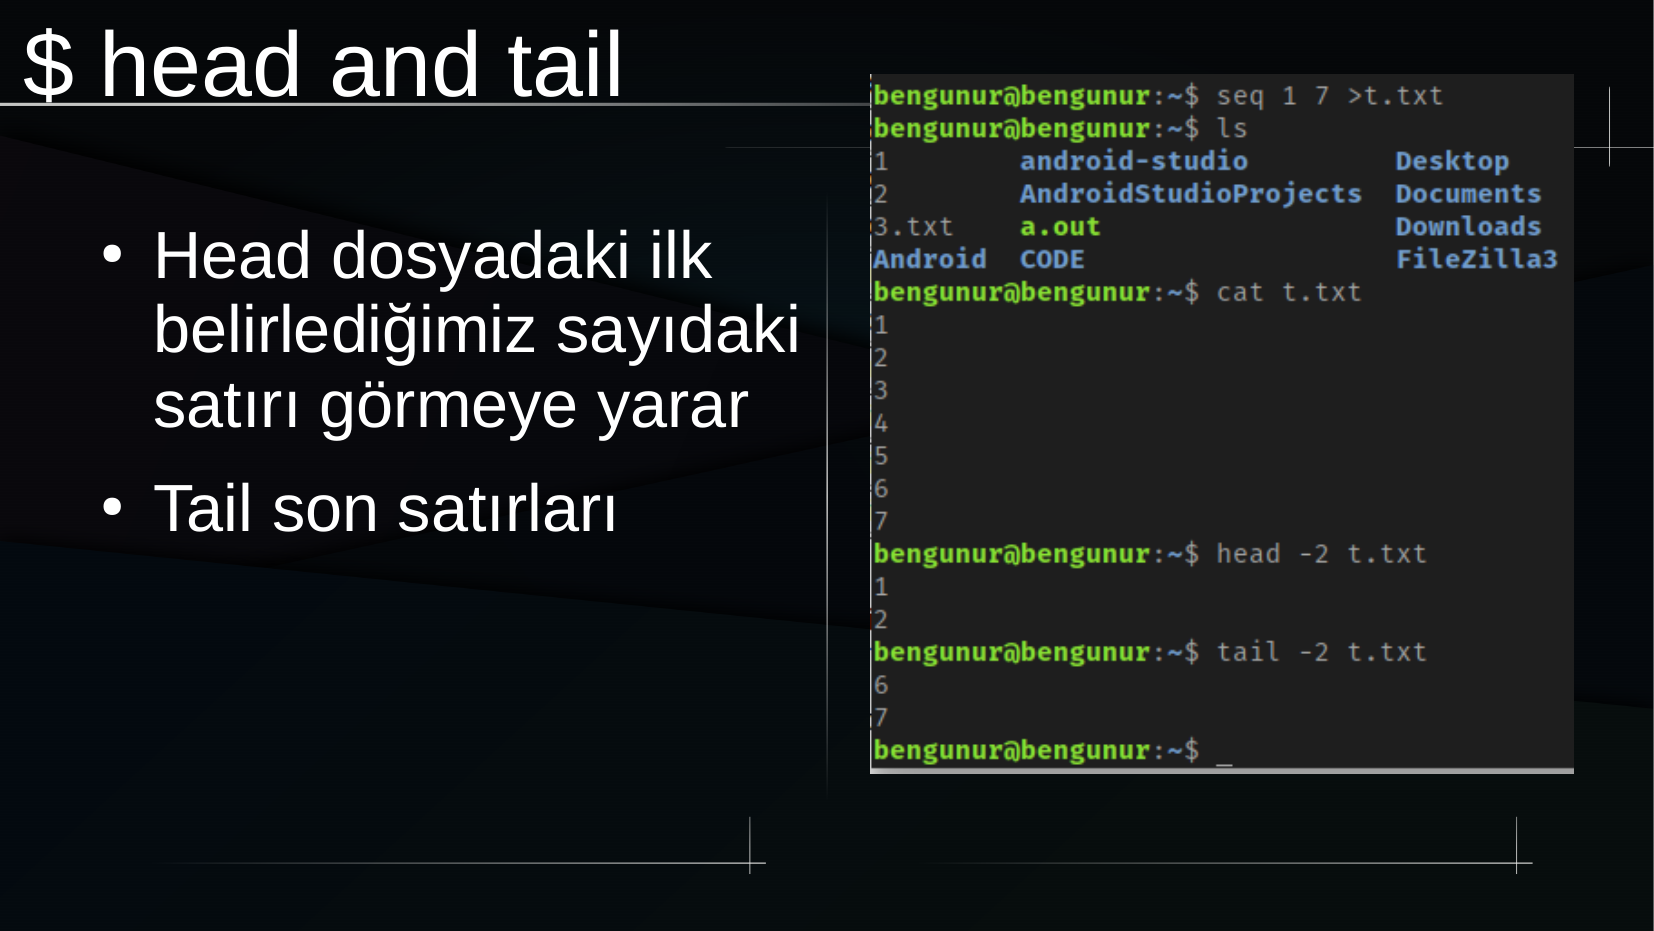

# $ head and tail
Head dosyadaki ilk belirlediğimiz sayıdaki satırı görmeye yarar
Tail son satırları